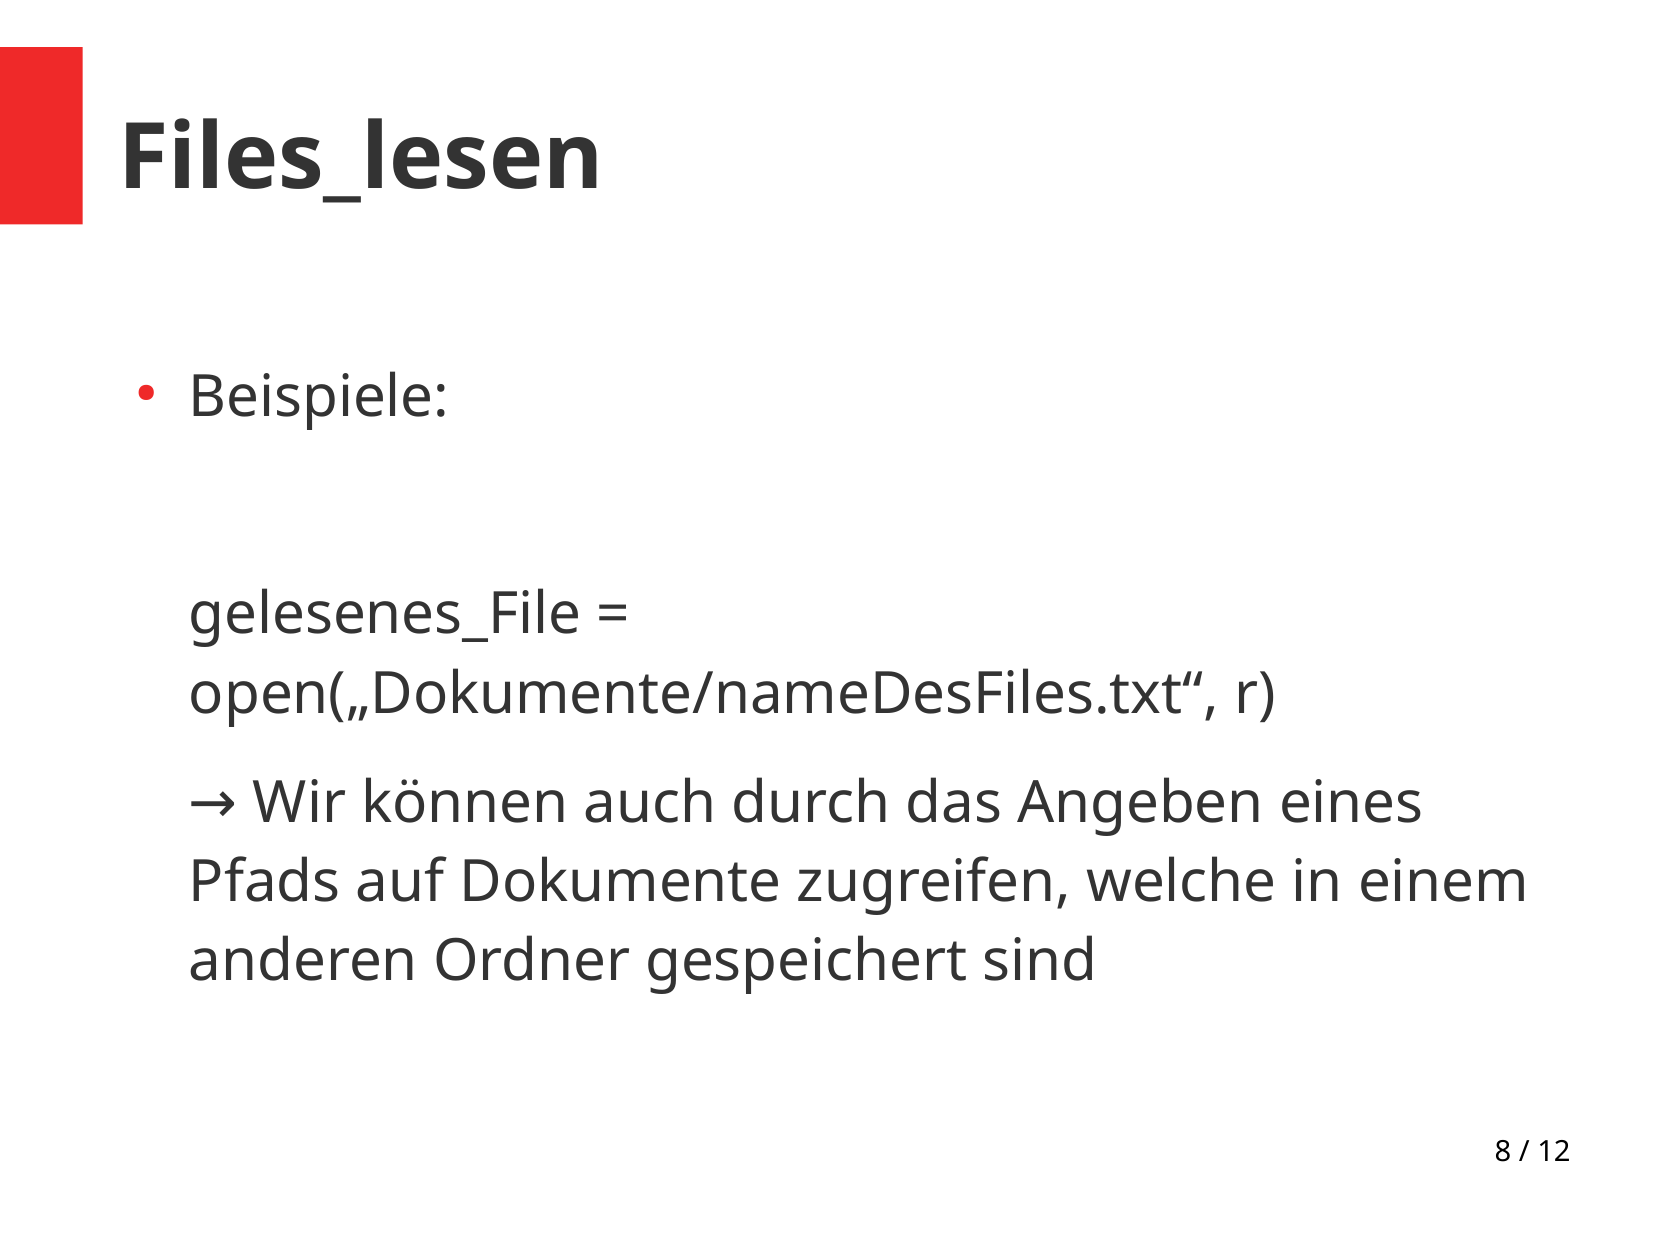

# Files_lesen
Beispiele:
gelesenes_File = open(„Dokumente/nameDesFiles.txt“, r)
→ Wir können auch durch das Angeben eines Pfads auf Dokumente zugreifen, welche in einem anderen Ordner gespeichert sind
8